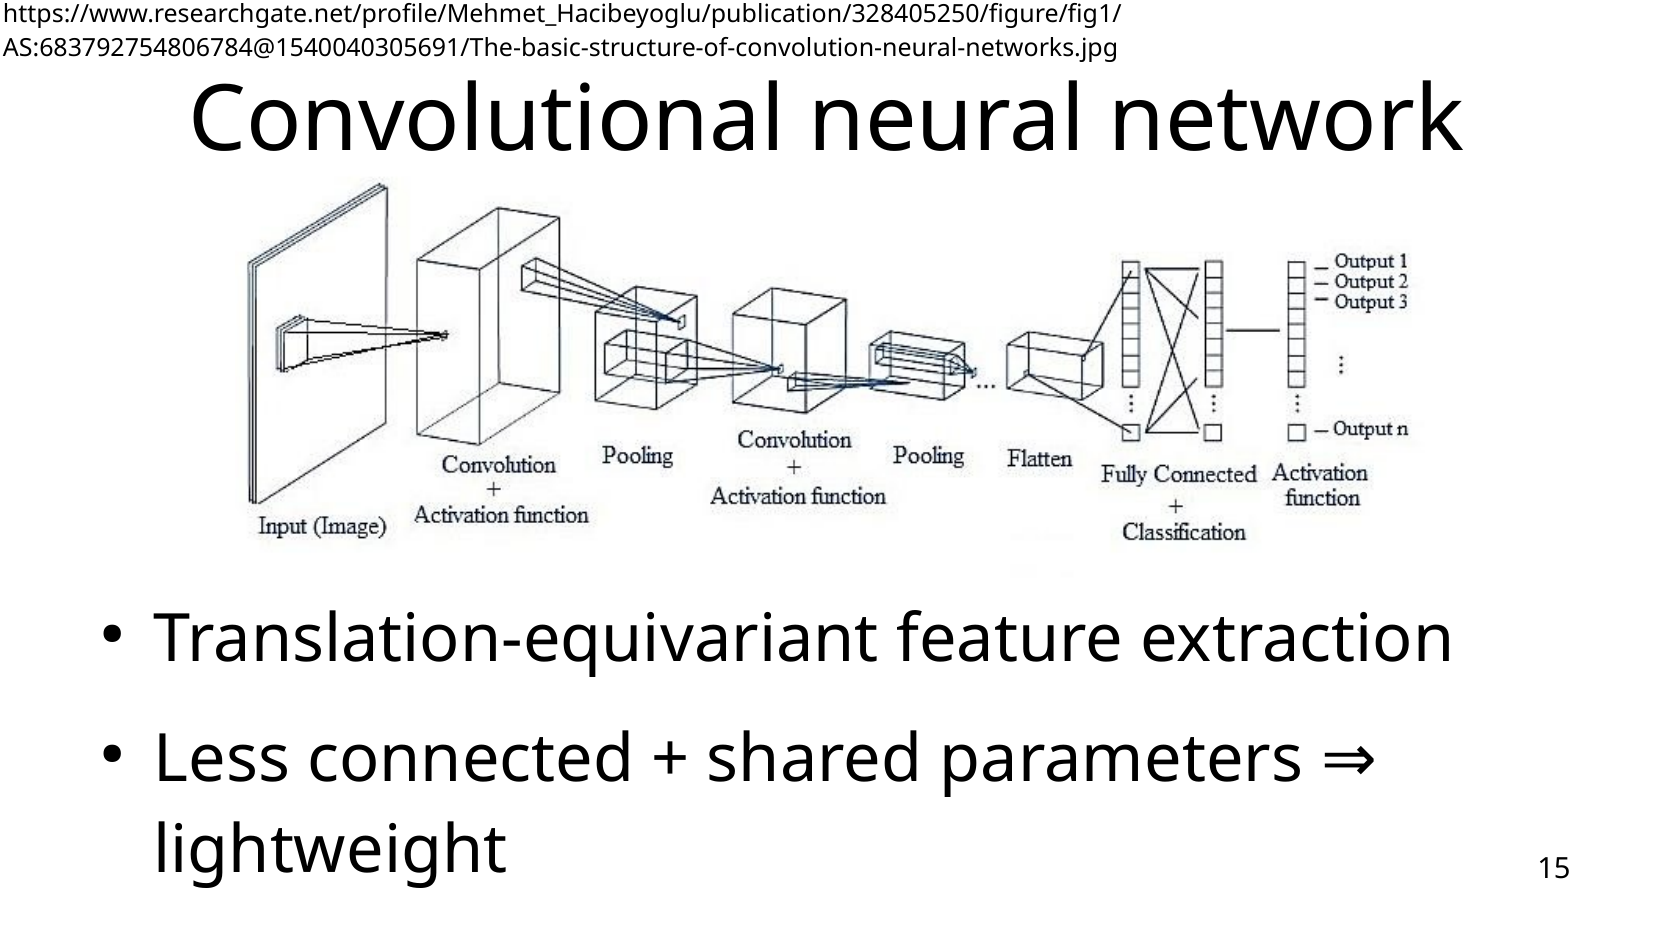

https://www.researchgate.net/profile/Mehmet_Hacibeyoglu/publication/328405250/figure/fig1/AS:683792754806784@1540040305691/The-basic-structure-of-convolution-neural-networks.jpg
# Convolutional neural network
Translation-equivariant feature extraction
Less connected + shared parameters ⇒
lightweight
15